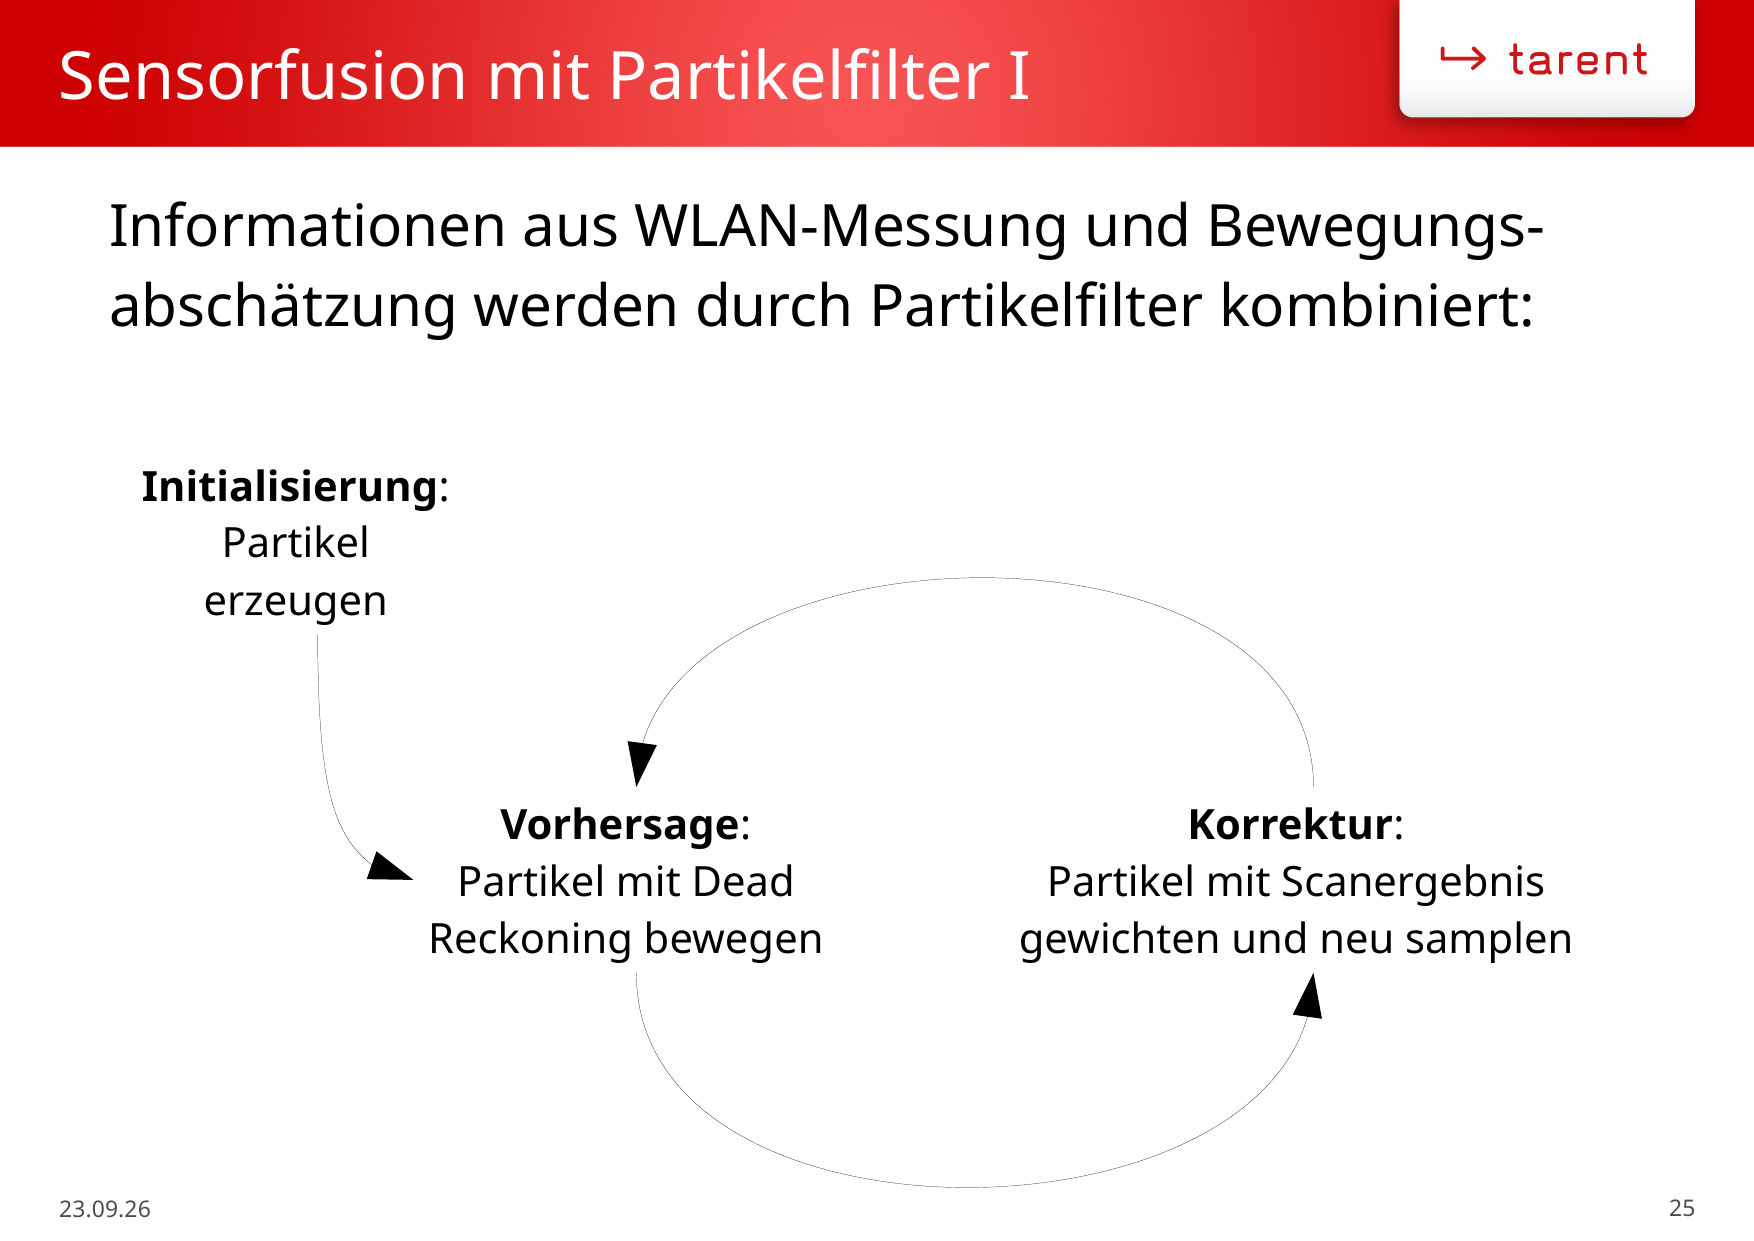

# Sensorfusion mit Partikelfilter I
Informationen aus WLAN-Messung und Bewegungs- abschätzung werden durch Partikelfilter kombiniert:
Initialisierung:
Partikel
erzeugen
Vorhersage:
Partikel mit Dead
Reckoning bewegen
Korrektur:
Partikel mit Scanergebnis
gewichten und neu samplen